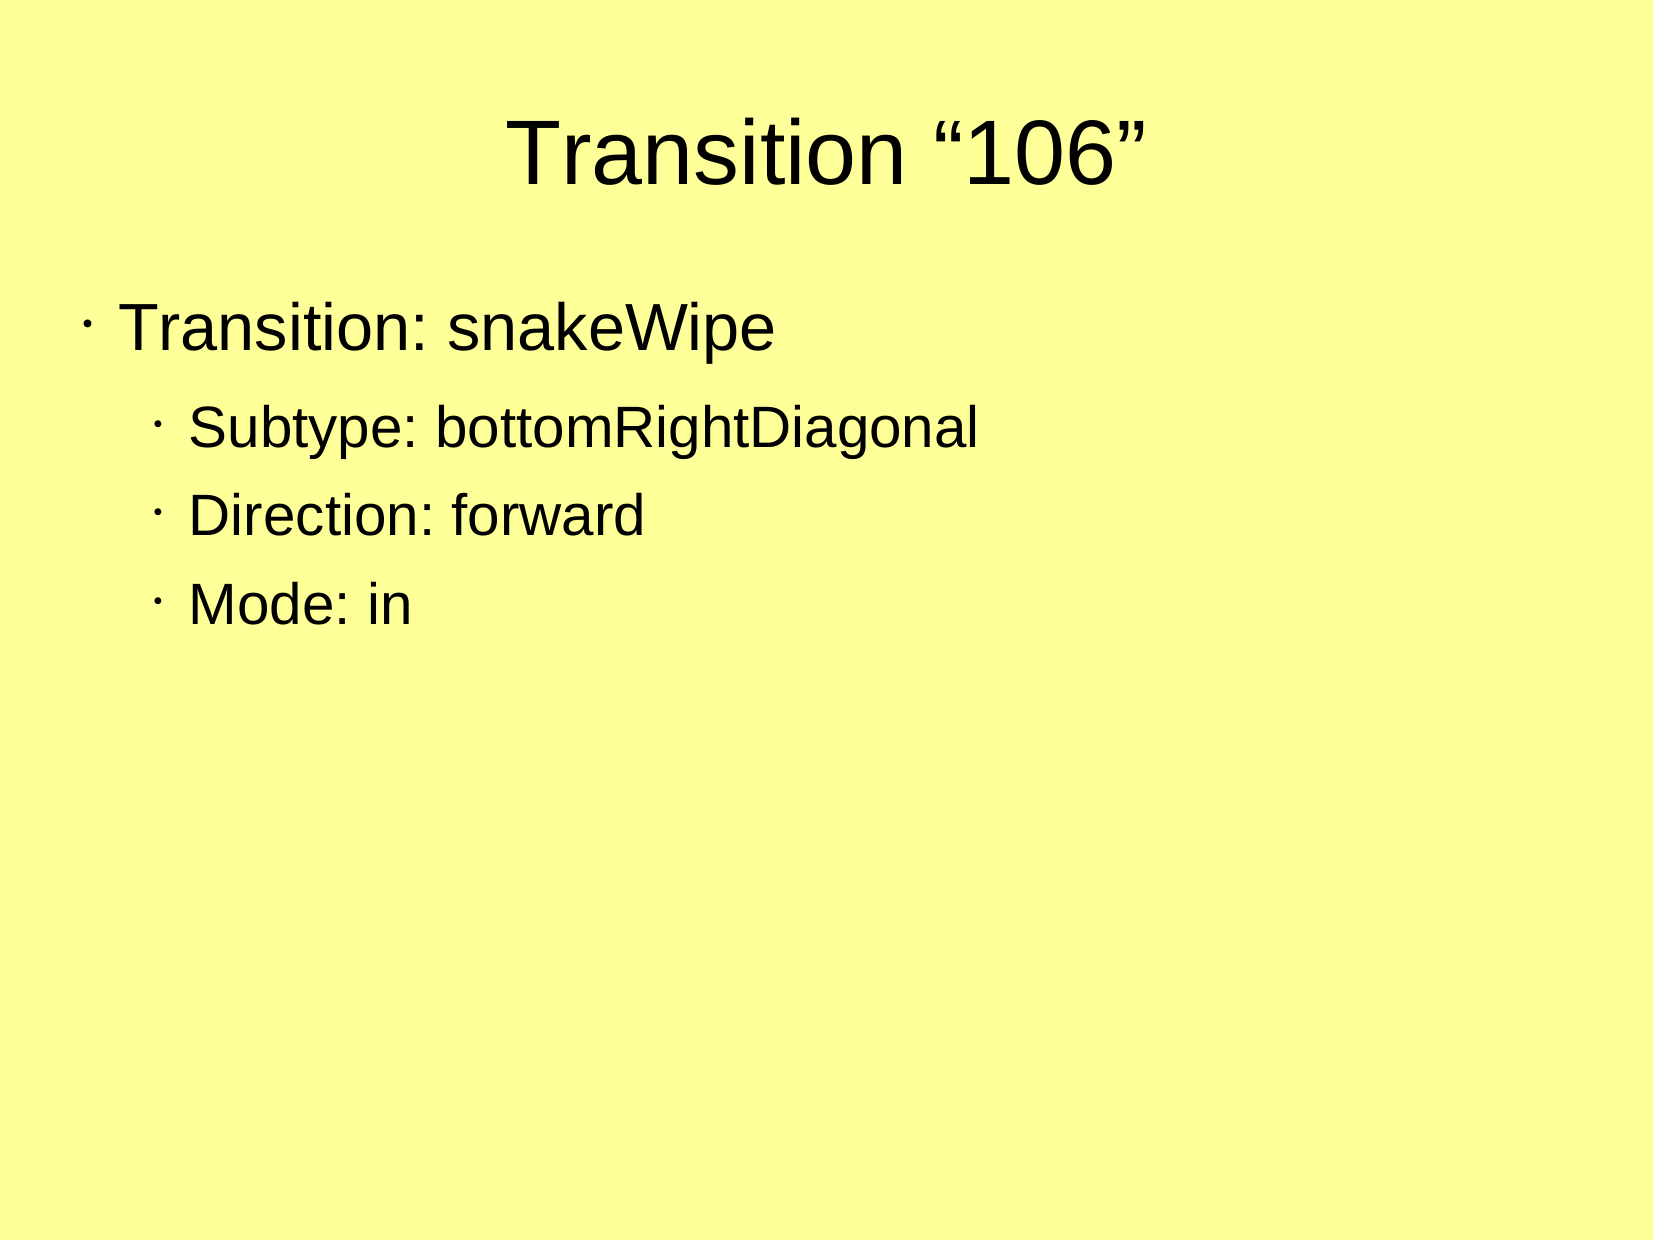

# Transition “106”
Transition: snakeWipe
Subtype: bottomRightDiagonal
Direction: forward
Mode: in